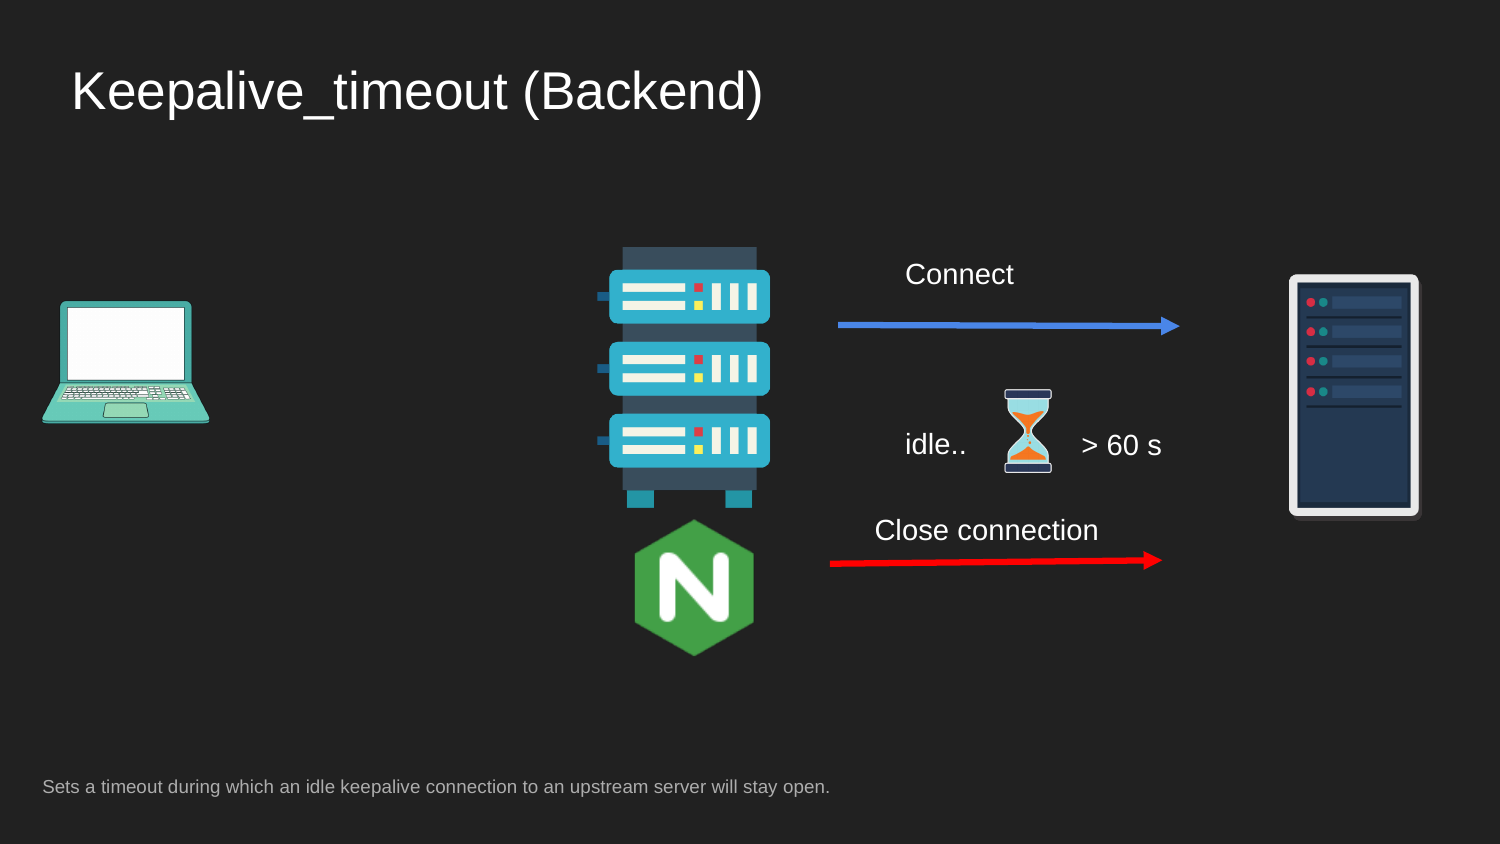

# Keepalive_timeout (Backend)
Connect
idle..
> 60 s
Close connection
Sets a timeout during which an idle keepalive connection to an upstream server will stay open.